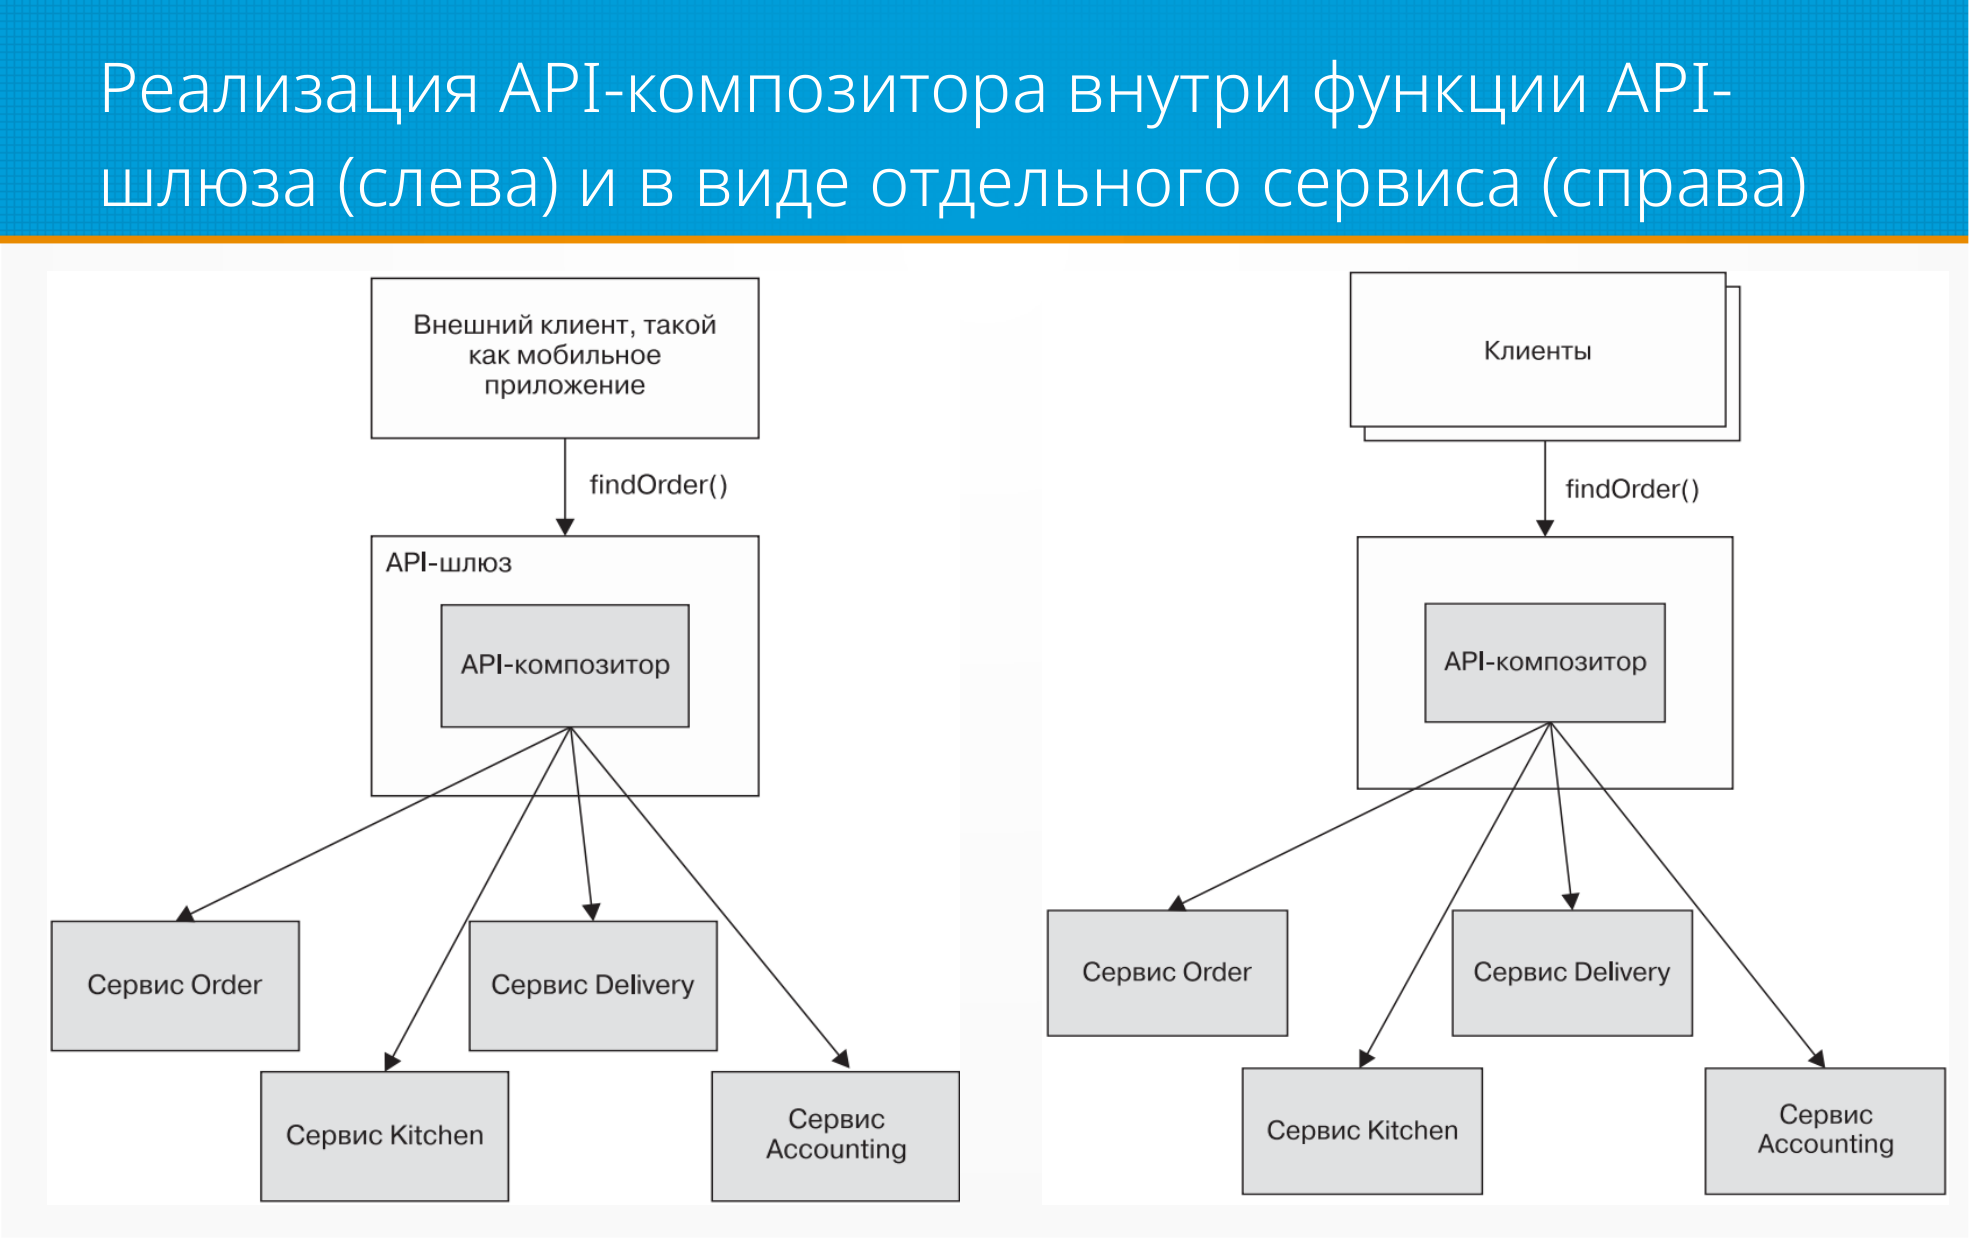

# Реализация API-композитора внутри функции API-шлюза (слева) и в виде отдельного сервиса (справа)